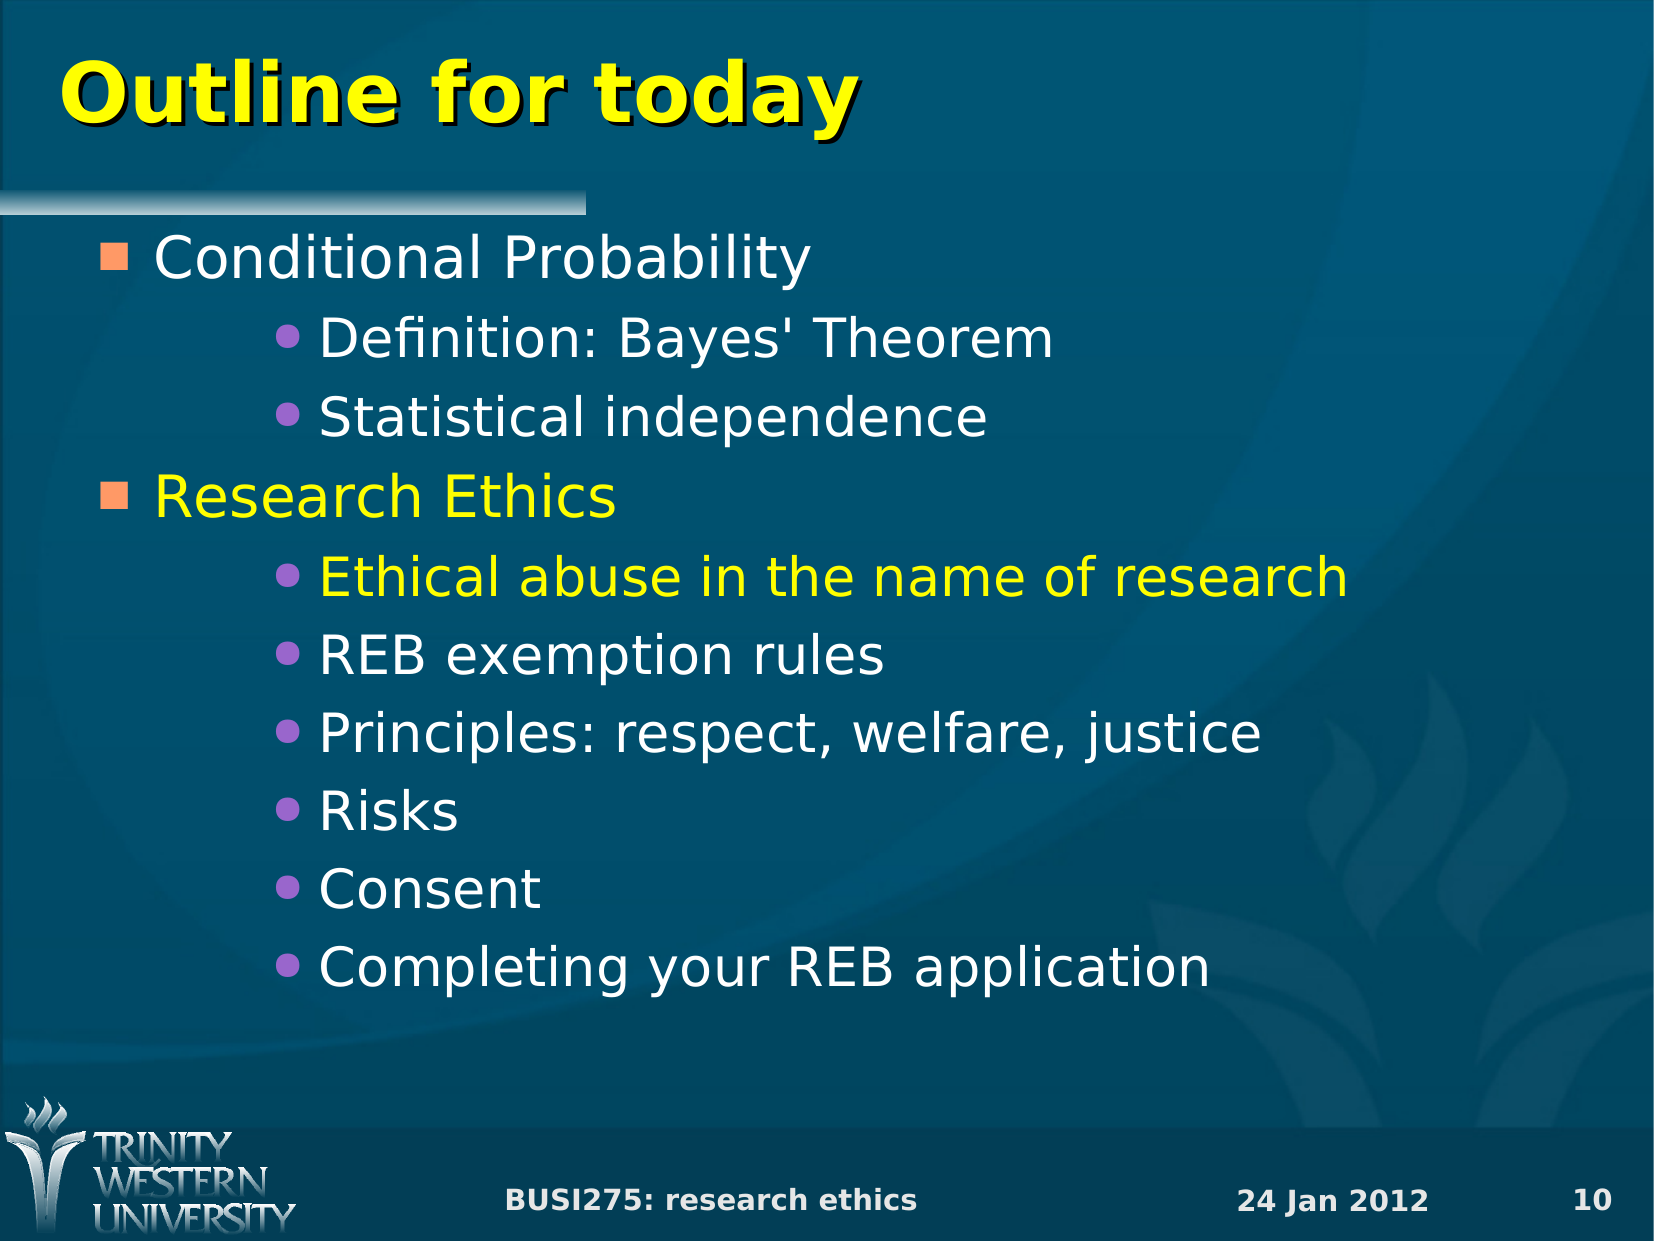

# Outline for today
Conditional Probability
Definition: Bayes' Theorem
Statistical independence
Research Ethics
Ethical abuse in the name of research
REB exemption rules
Principles: respect, welfare, justice
Risks
Consent
Completing your REB application
BUSI275: research ethics
24 Jan 2012
10